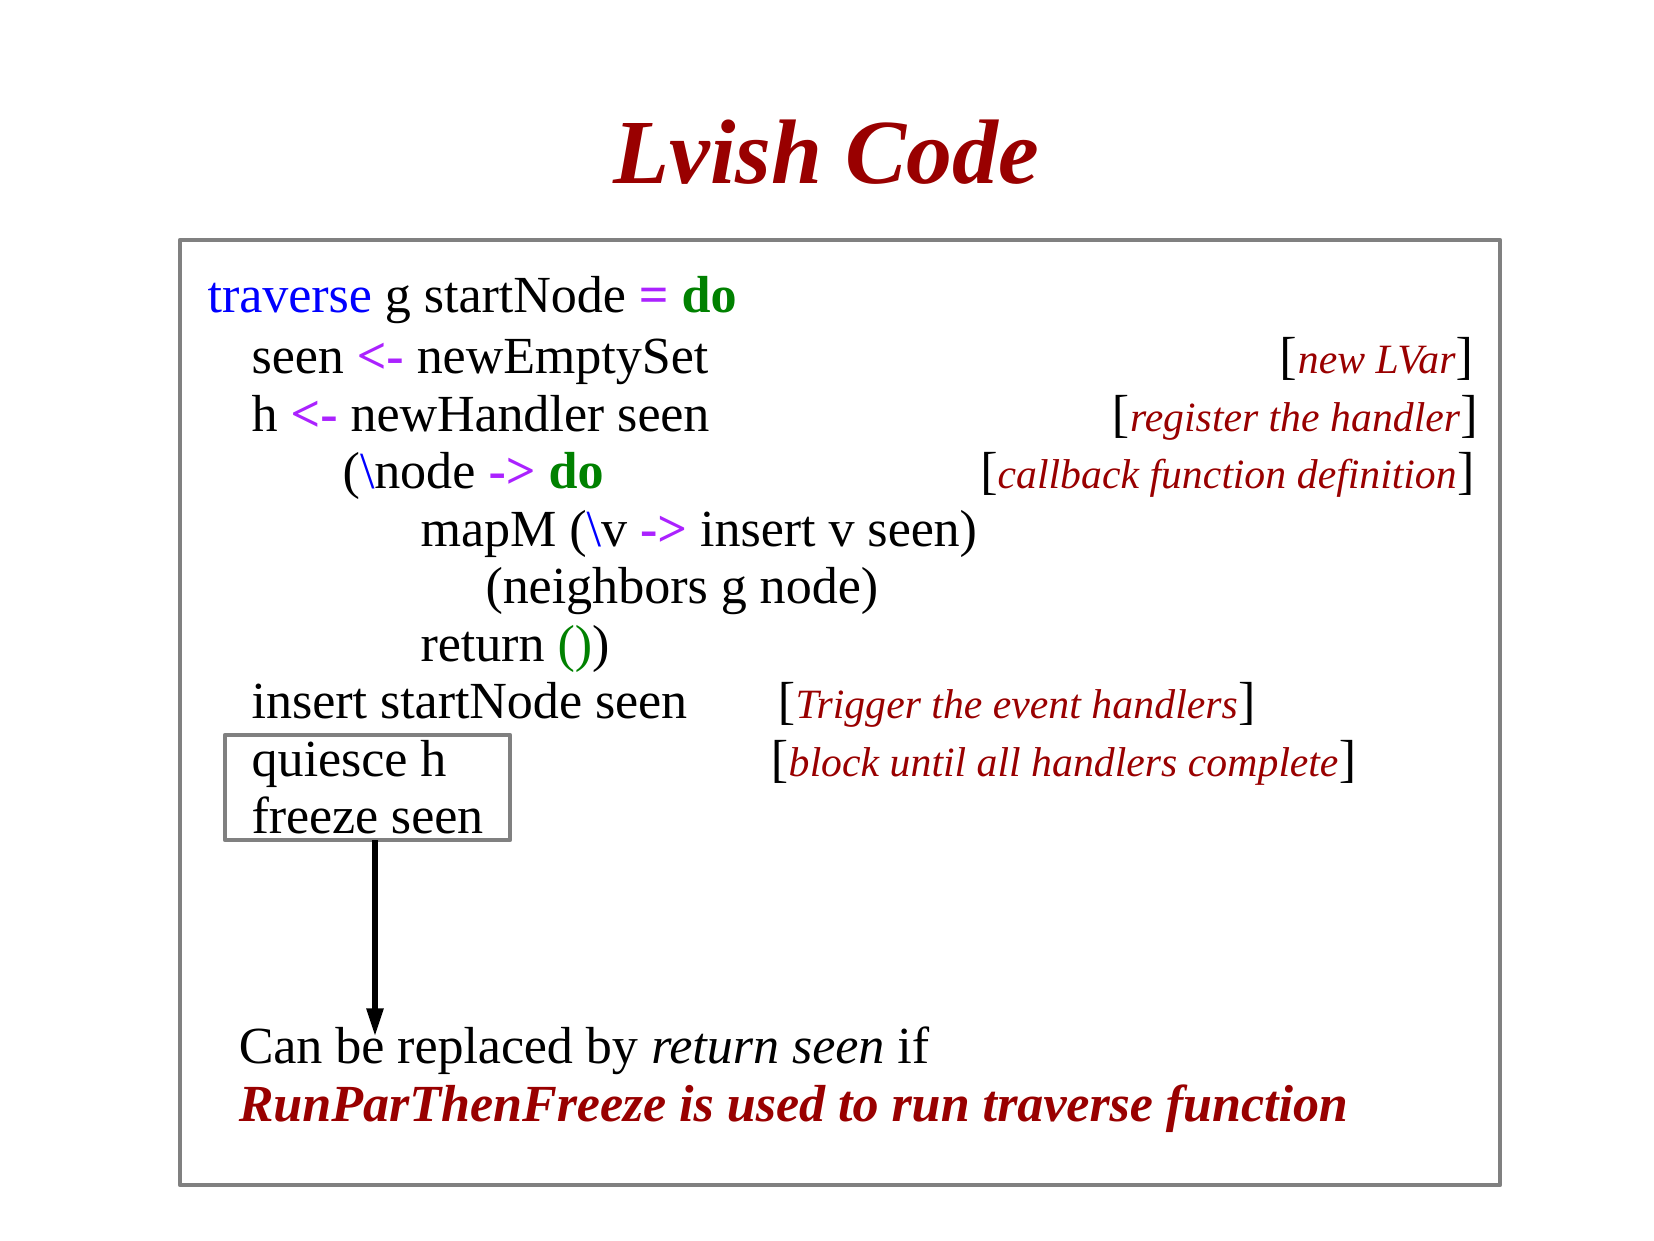

# Lvish Code
 traverse g startNode = do
 seen <- newEmptySet [new LVar]
 h <- newHandler seen [register the handler]
 (\node -> do [callback function definition]
 mapM (\v -> insert v seen)
 (neighbors g node)
 return ())
 insert startNode seen [Trigger the event handlers]
 quiesce h [block until all handlers complete]
 freeze seen
 Can be replaced by return seen if
 RunParThenFreeze is used to run traverse function